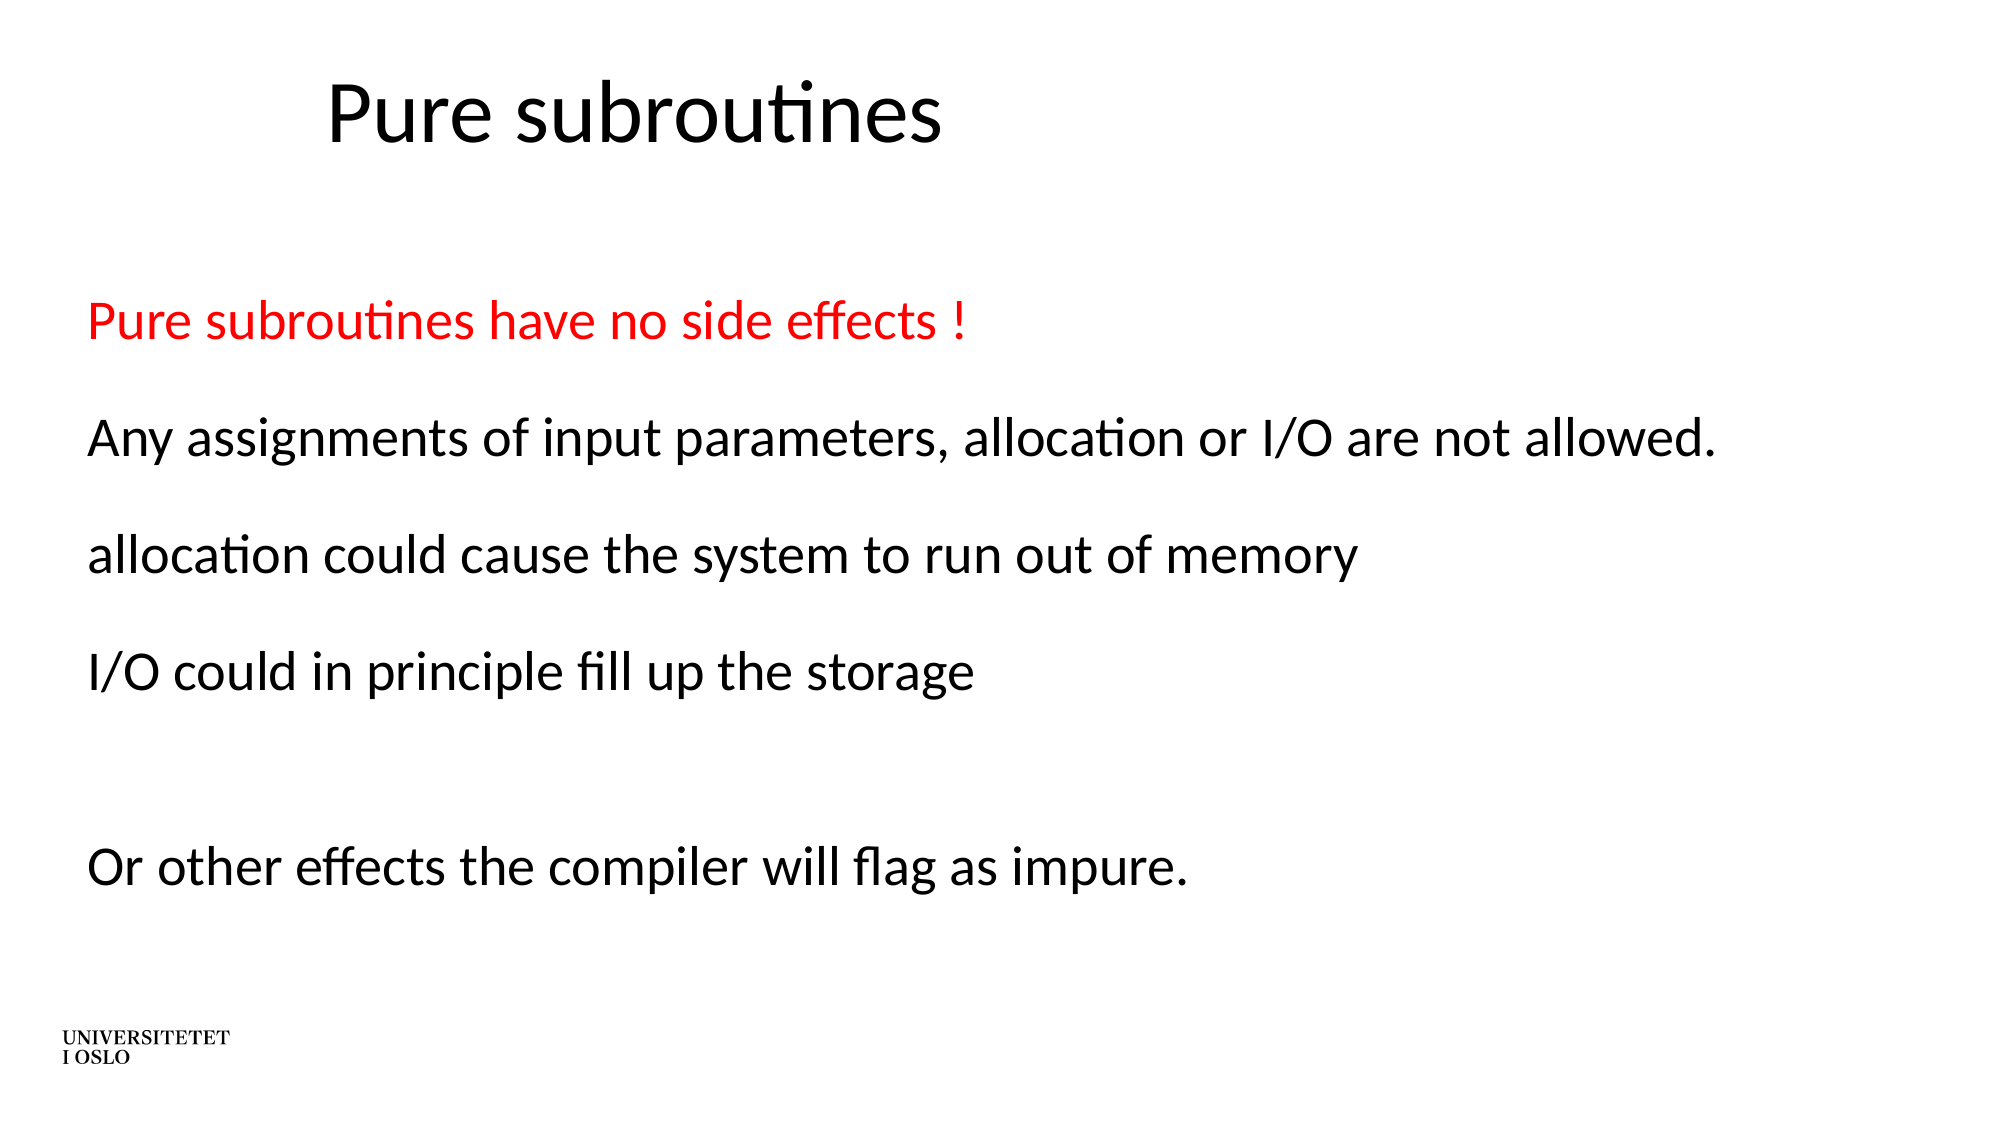

Pure subroutines
Pure subroutines have no side effects !
Any assignments of input parameters, allocation or I/O are not allowed.
allocation could cause the system to run out of memory
I/O could in principle fill up the storage
Or other effects the compiler will flag as impure.